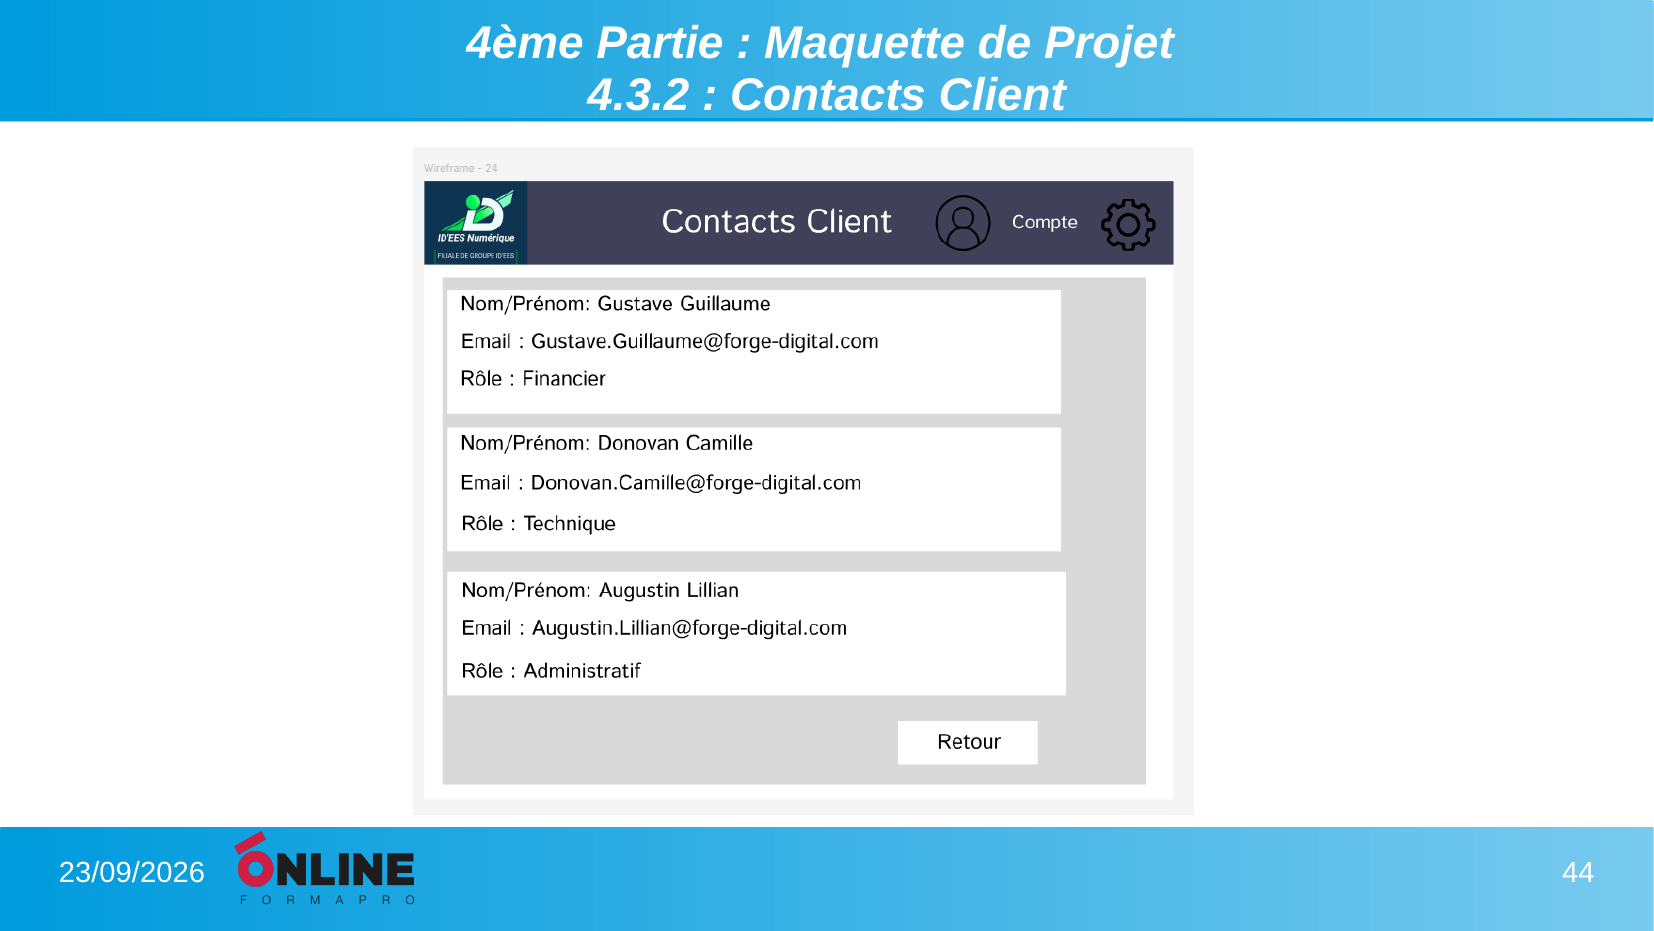

# 4ème Partie : Maquette de Projet 4.3.2 : Contacts Client
44